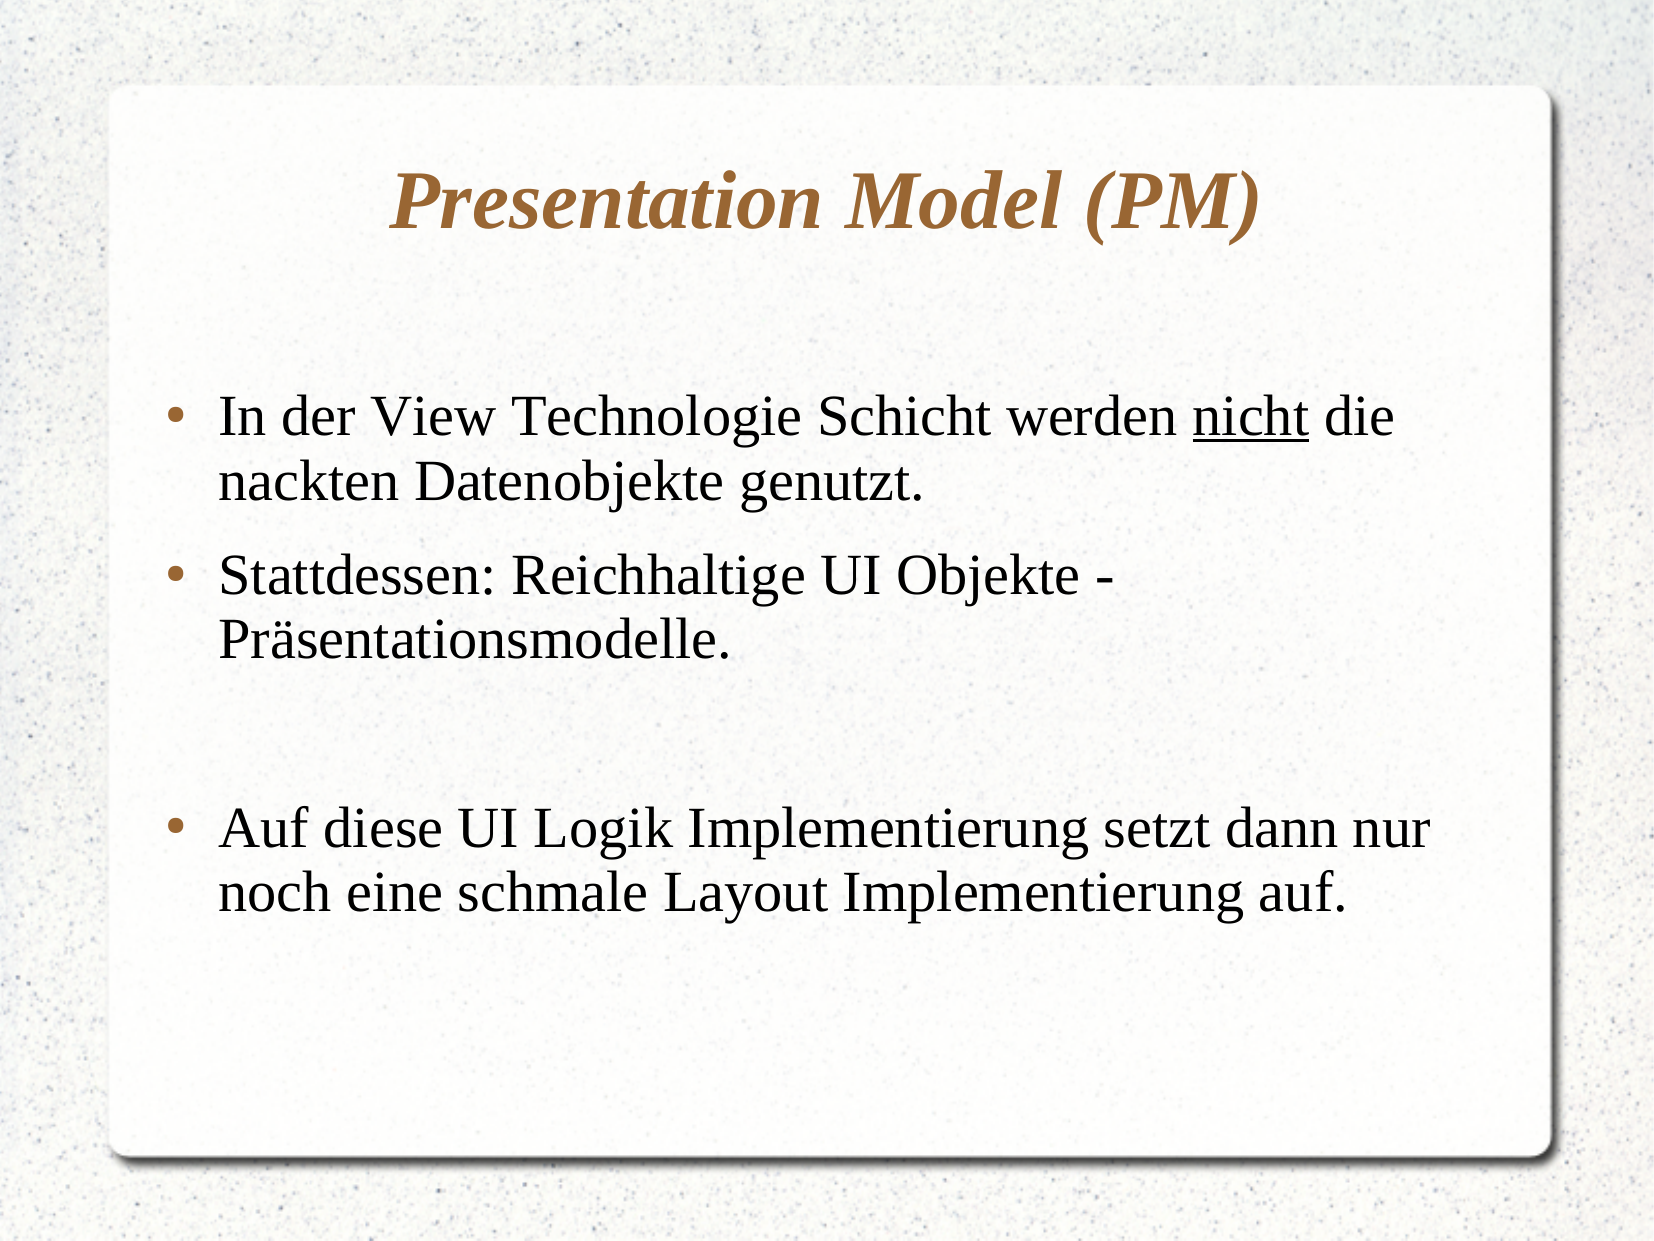

# Presentation Model (PM)
In der View Technologie Schicht werden nicht die nackten Datenobjekte genutzt.
Stattdessen: Reichhaltige UI Objekte - Präsentationsmodelle.
Auf diese UI Logik Implementierung setzt dann nur noch eine schmale Layout Implementierung auf.